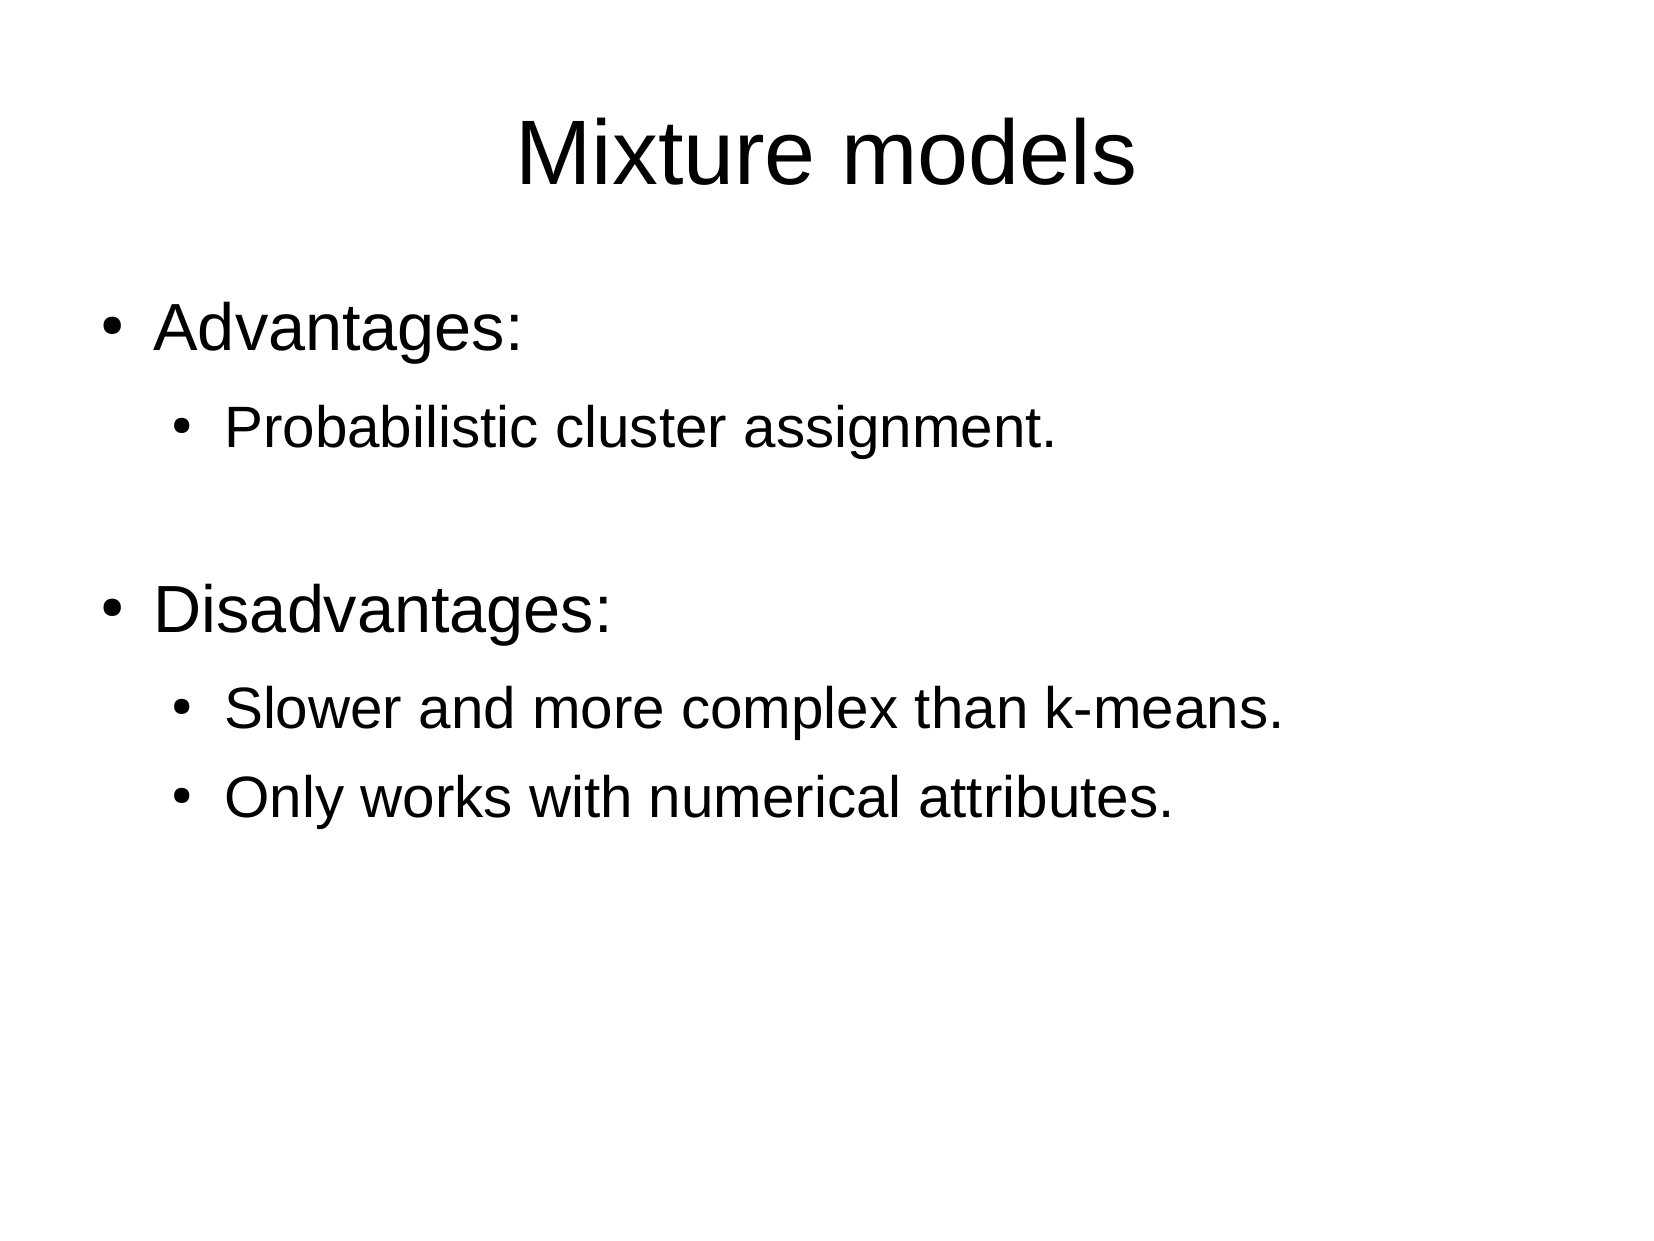

# Mixture models
Advantages:
Probabilistic cluster assignment.
Disadvantages:
Slower and more complex than k-means.
Only works with numerical attributes.